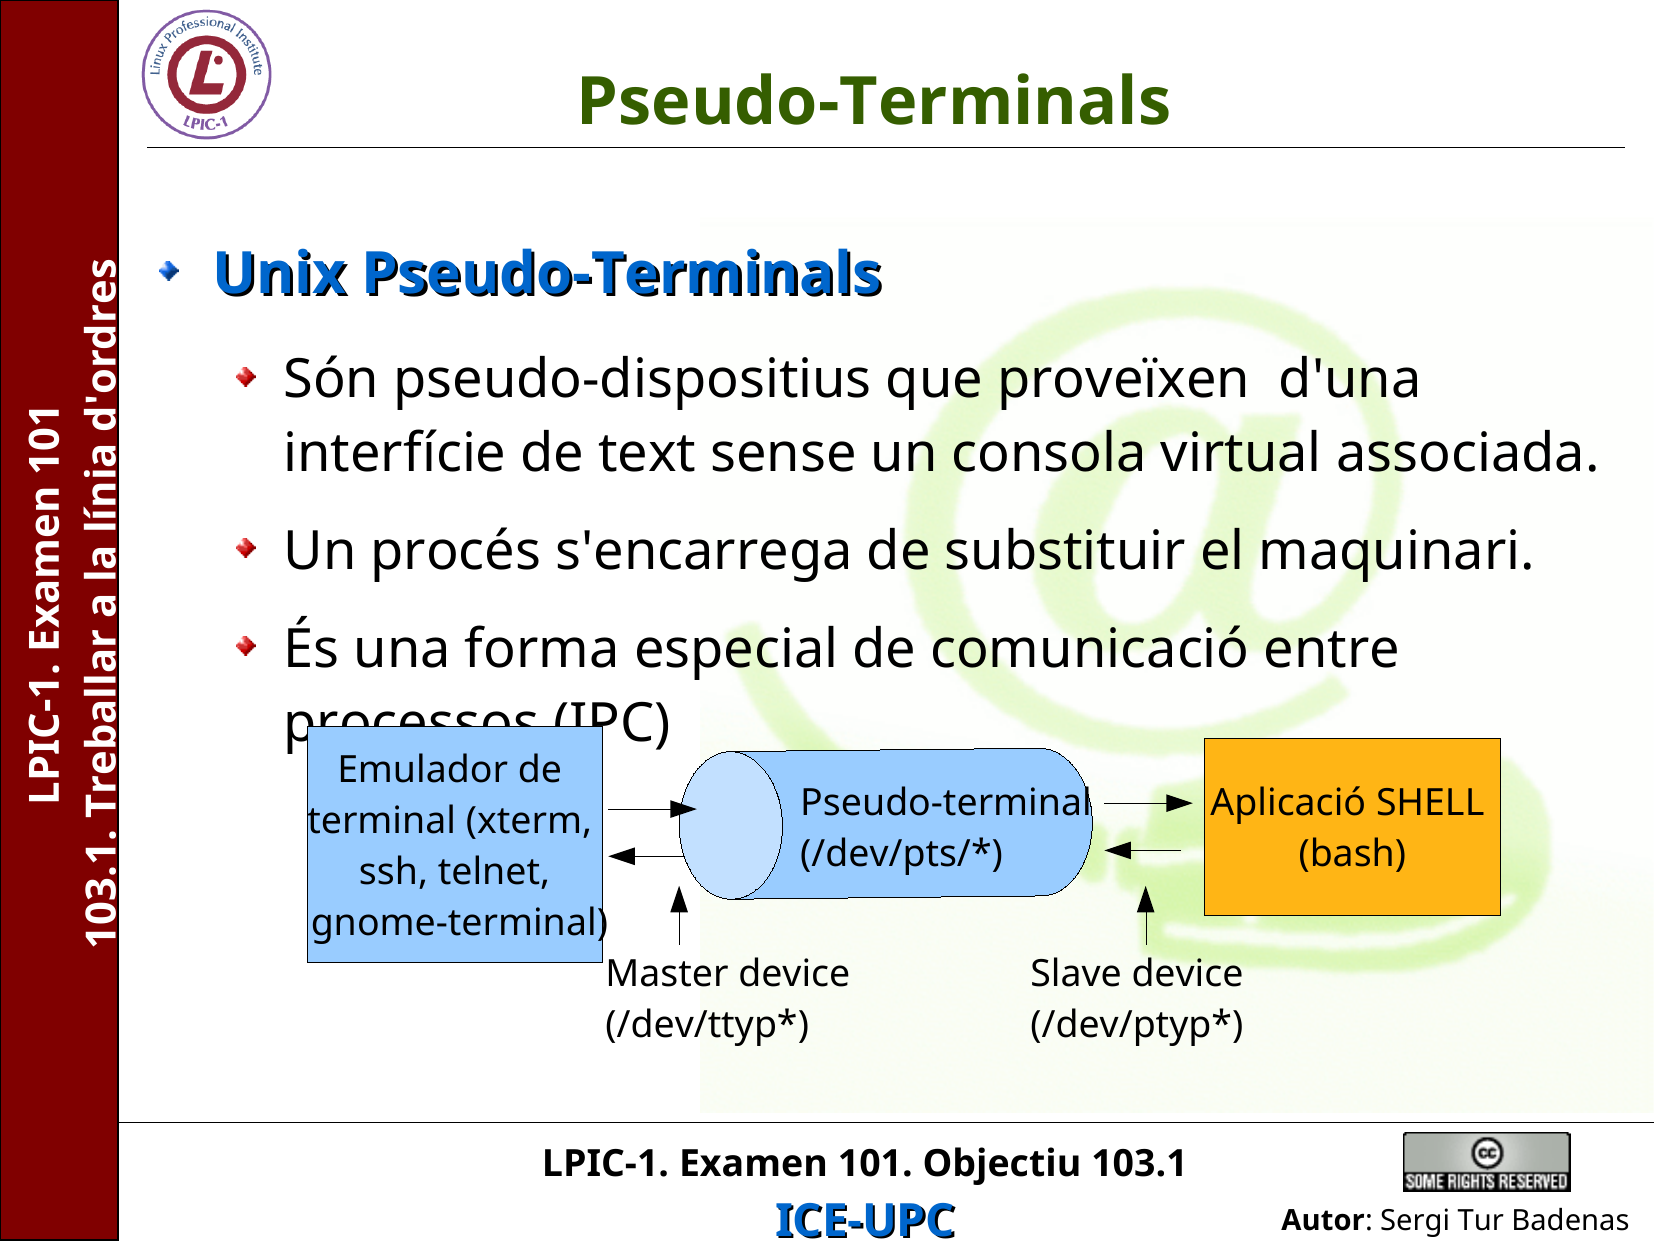

# Pseudo-Terminals
Unix Pseudo-Terminals
Són pseudo-dispositius que proveïxen d'una interfície de text sense un consola virtual associada.
Un procés s'encarrega de substituir el maquinari.
És una forma especial de comunicació entre processos (IPC)
Emulador de
terminal (xterm,
ssh, telnet,
 gnome-terminal)
Aplicació SHELL
(bash)
Pseudo-terminal
(/dev/pts/*)
Master device
(/dev/ttyp*)
Slave device
(/dev/ptyp*)